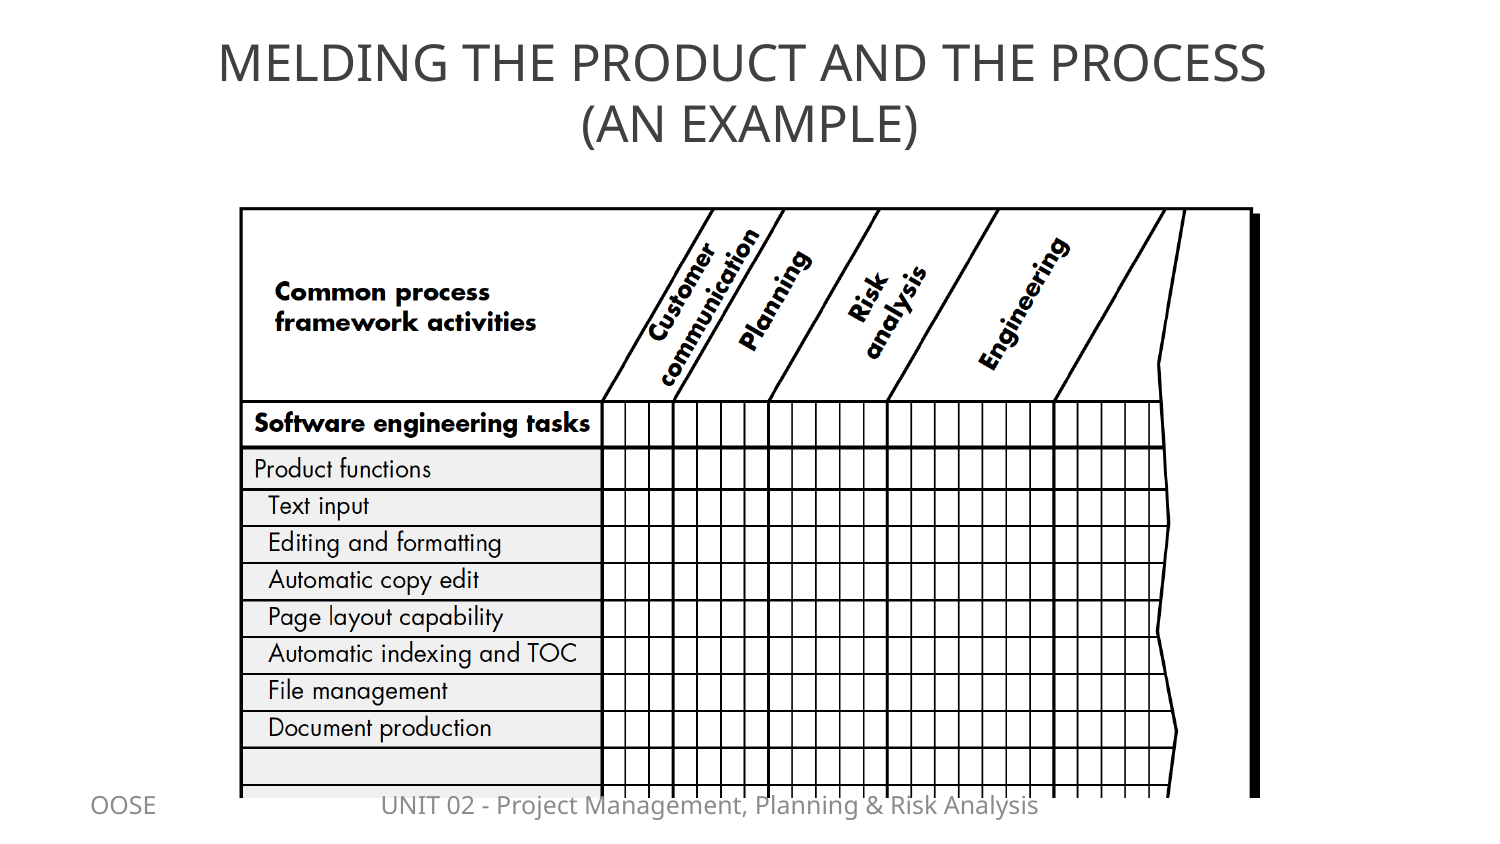

# Melding the product and the process (AN EXAMPLE)
OOSE
UNIT 02 - Project Management, Planning & Risk Analysis